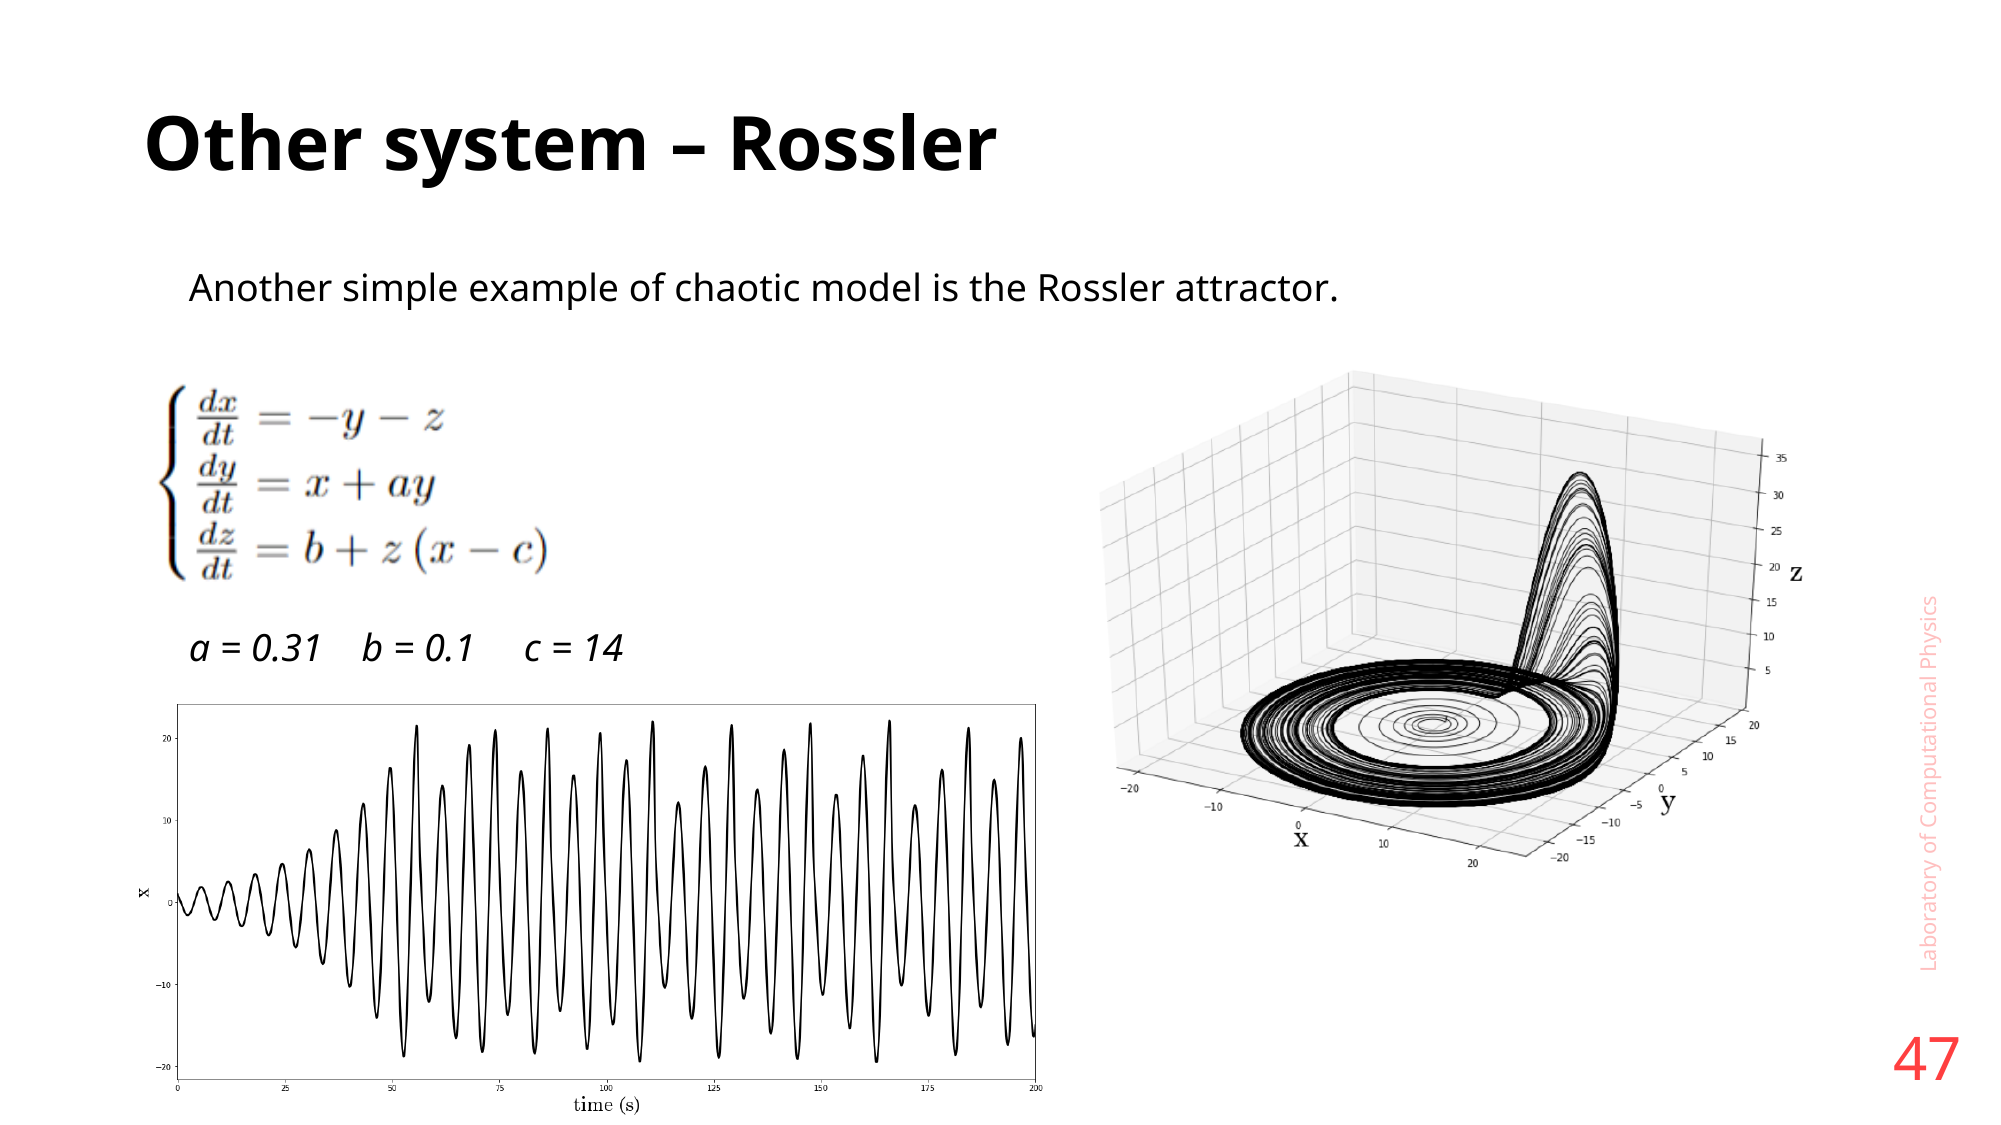

# Other system – Rossler
Another simple example of chaotic model is the Rossler attractor.
a = 0.31    b = 0.1     c = 14
Laboratory of Computational Physics